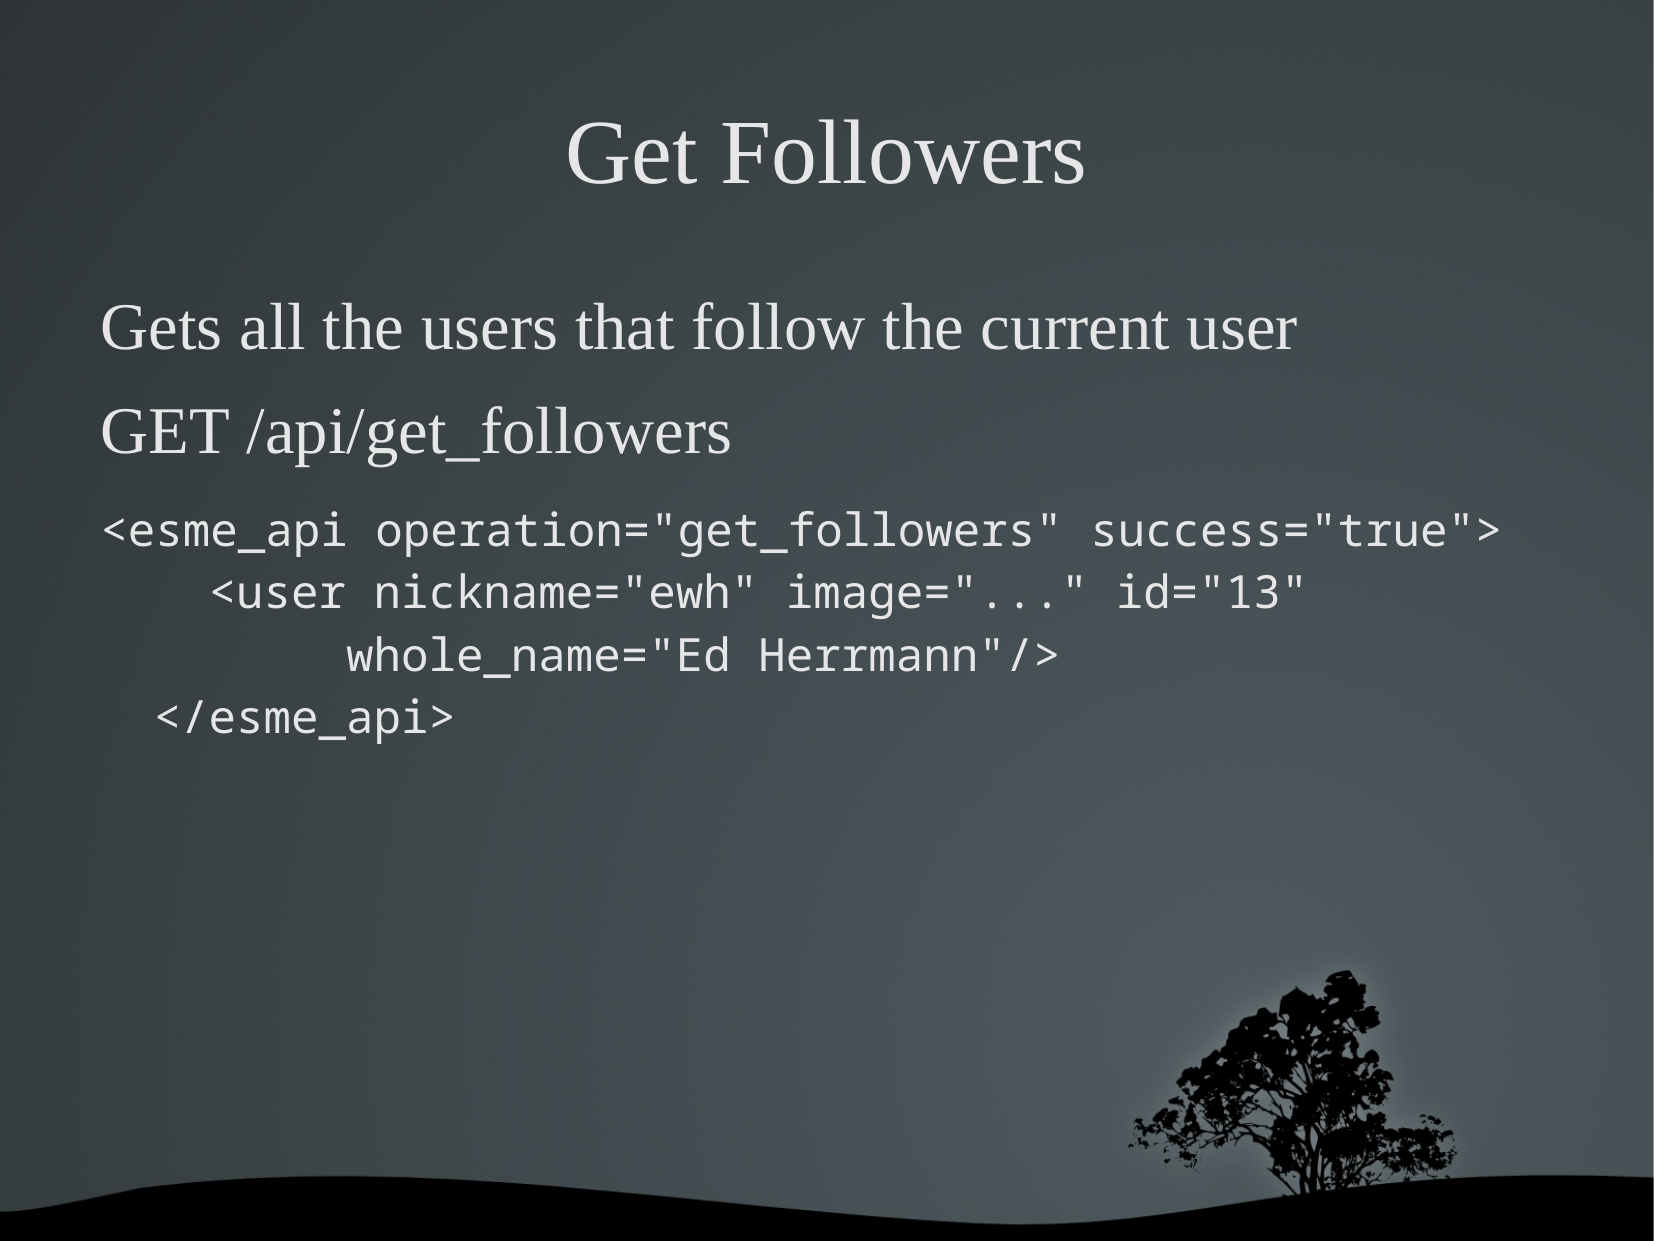

# Get Followers
Gets all the users that follow the current user
GET /api/get_followers
<esme_api operation="get_followers" success="true">
 <user nickname="ewh" image="..." id="13"
 whole_name="Ed Herrmann"/>
</esme_api>